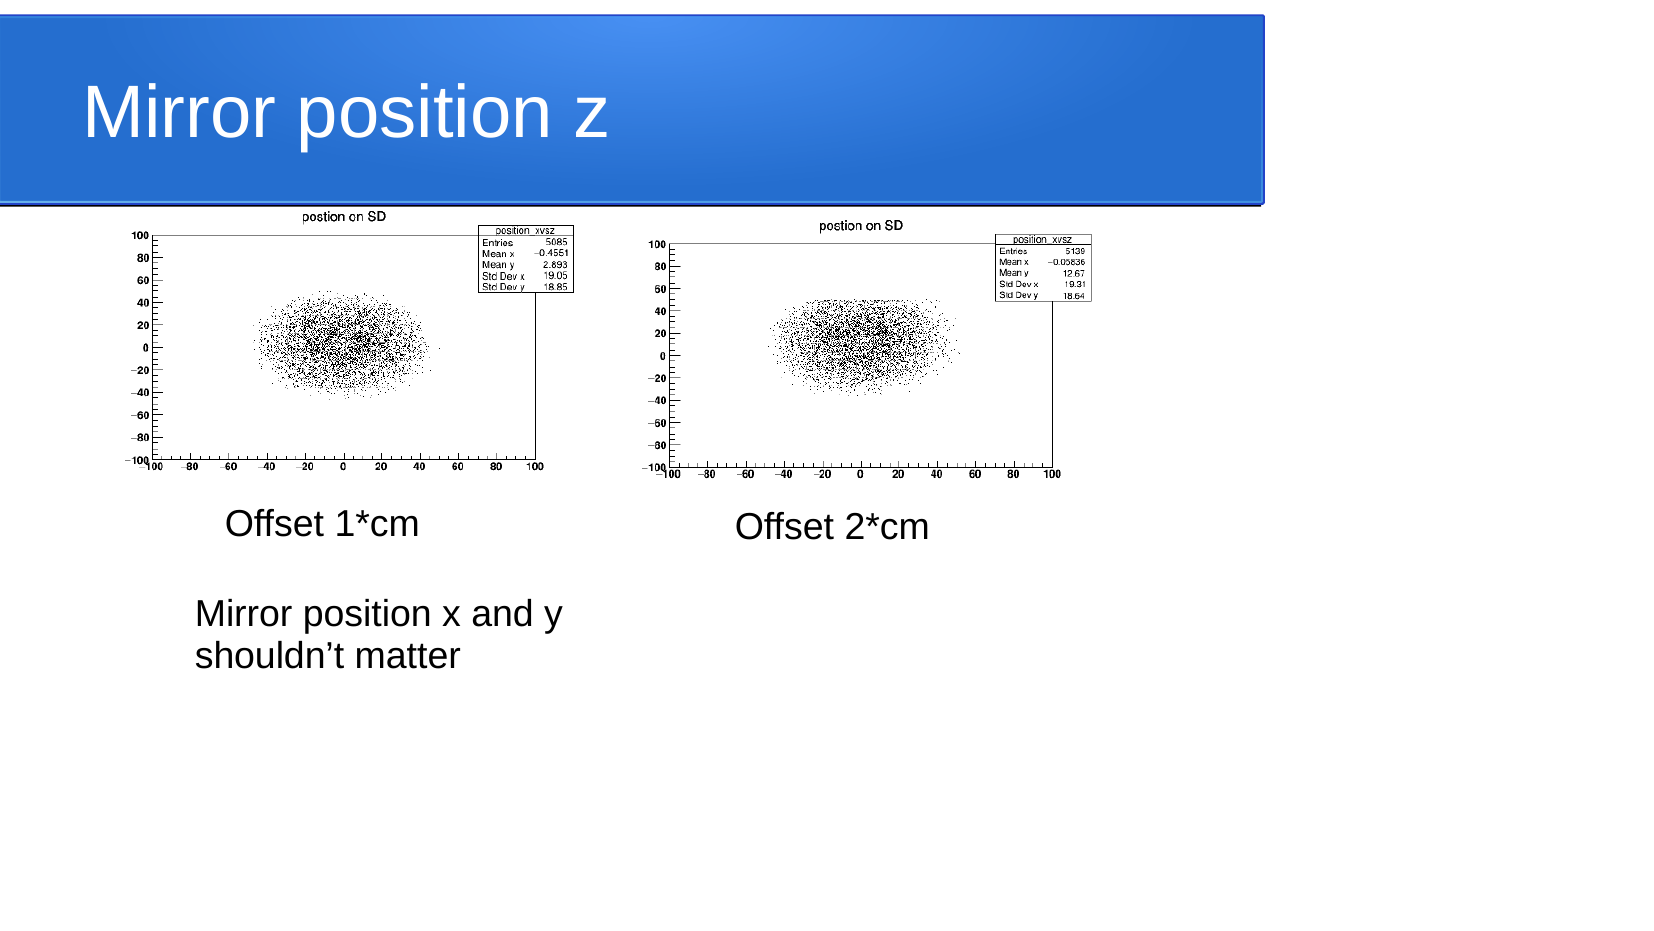

# Mirror position z
Offset 1*cm
Offset 2*cm
Mirror position x and y shouldn’t matter